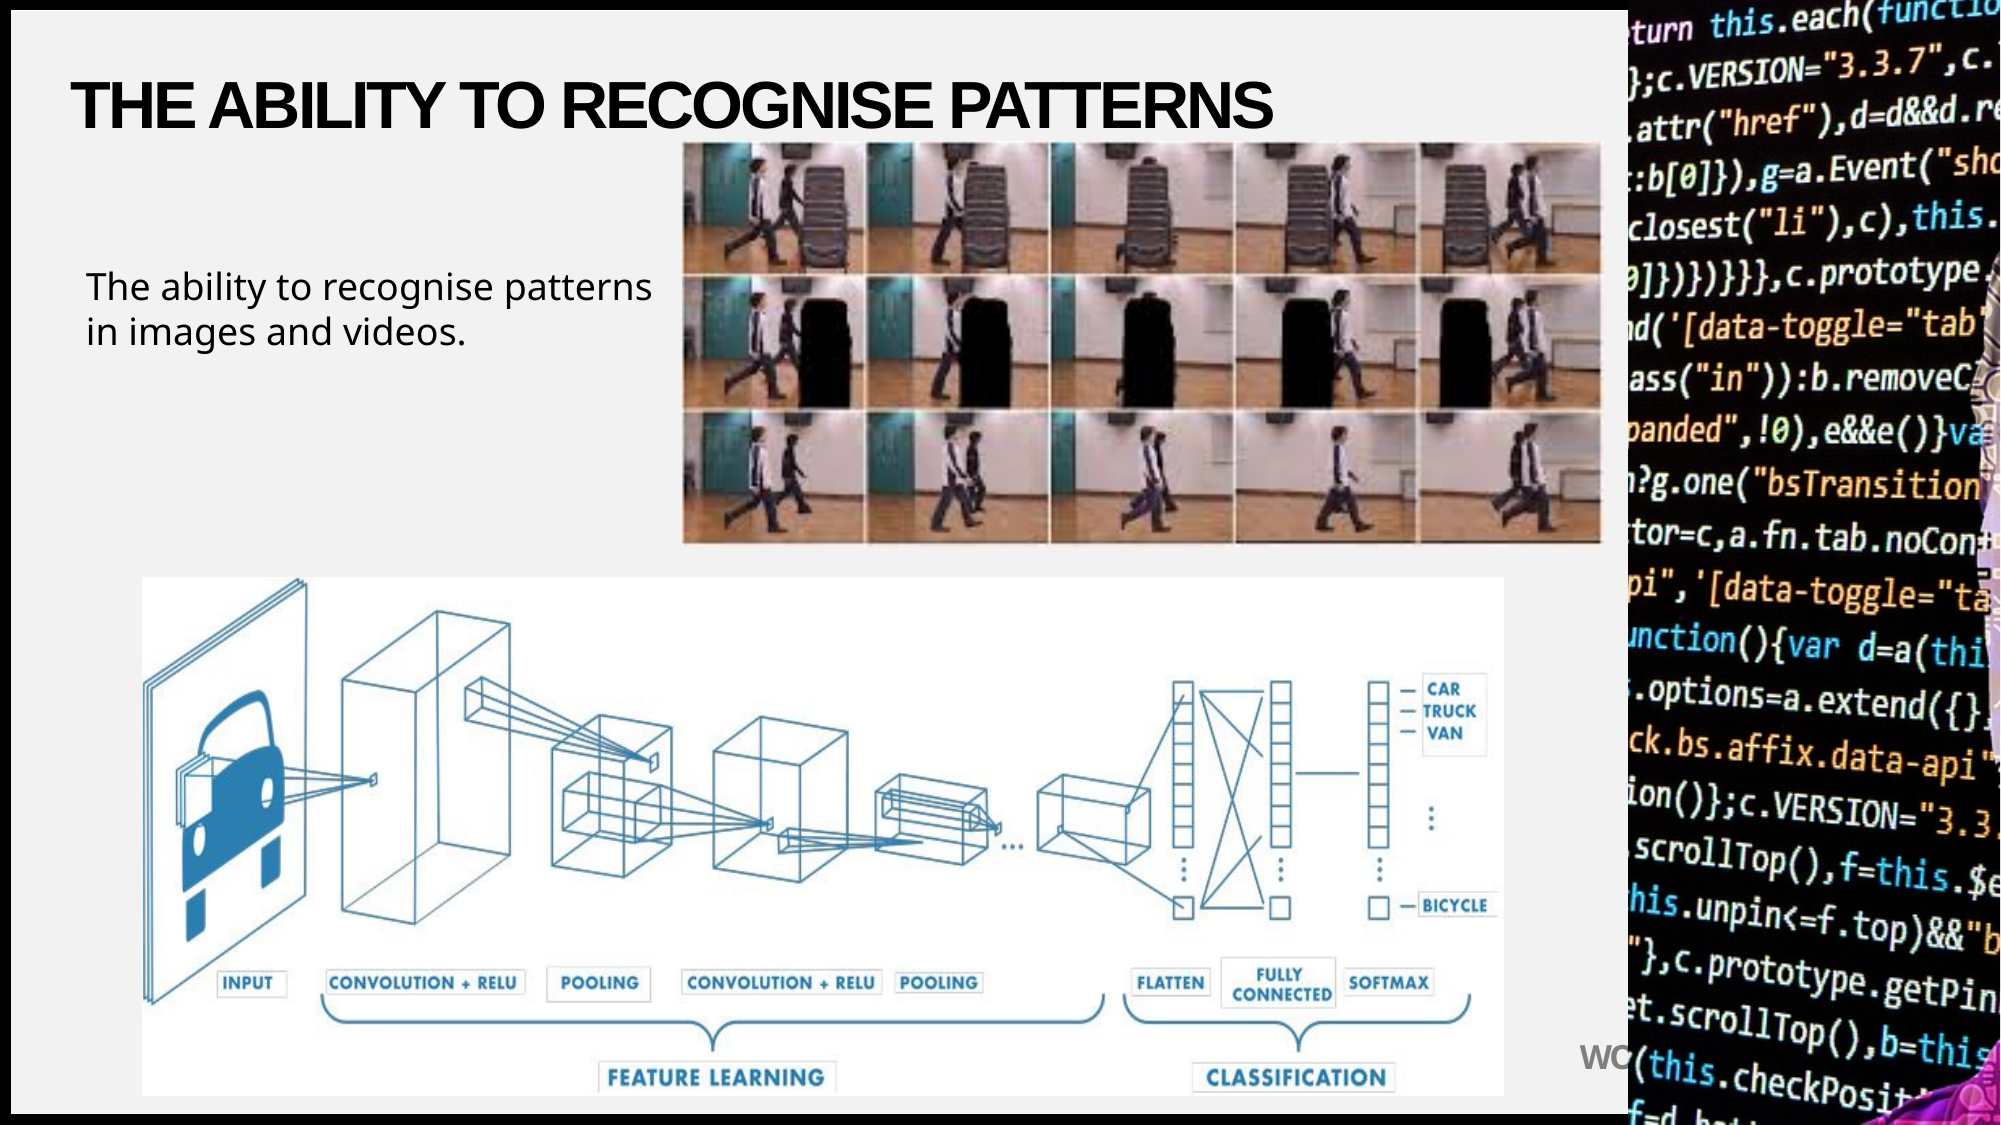

# The Ability to recognise patterns
The ability to recognise patterns in images and videos.